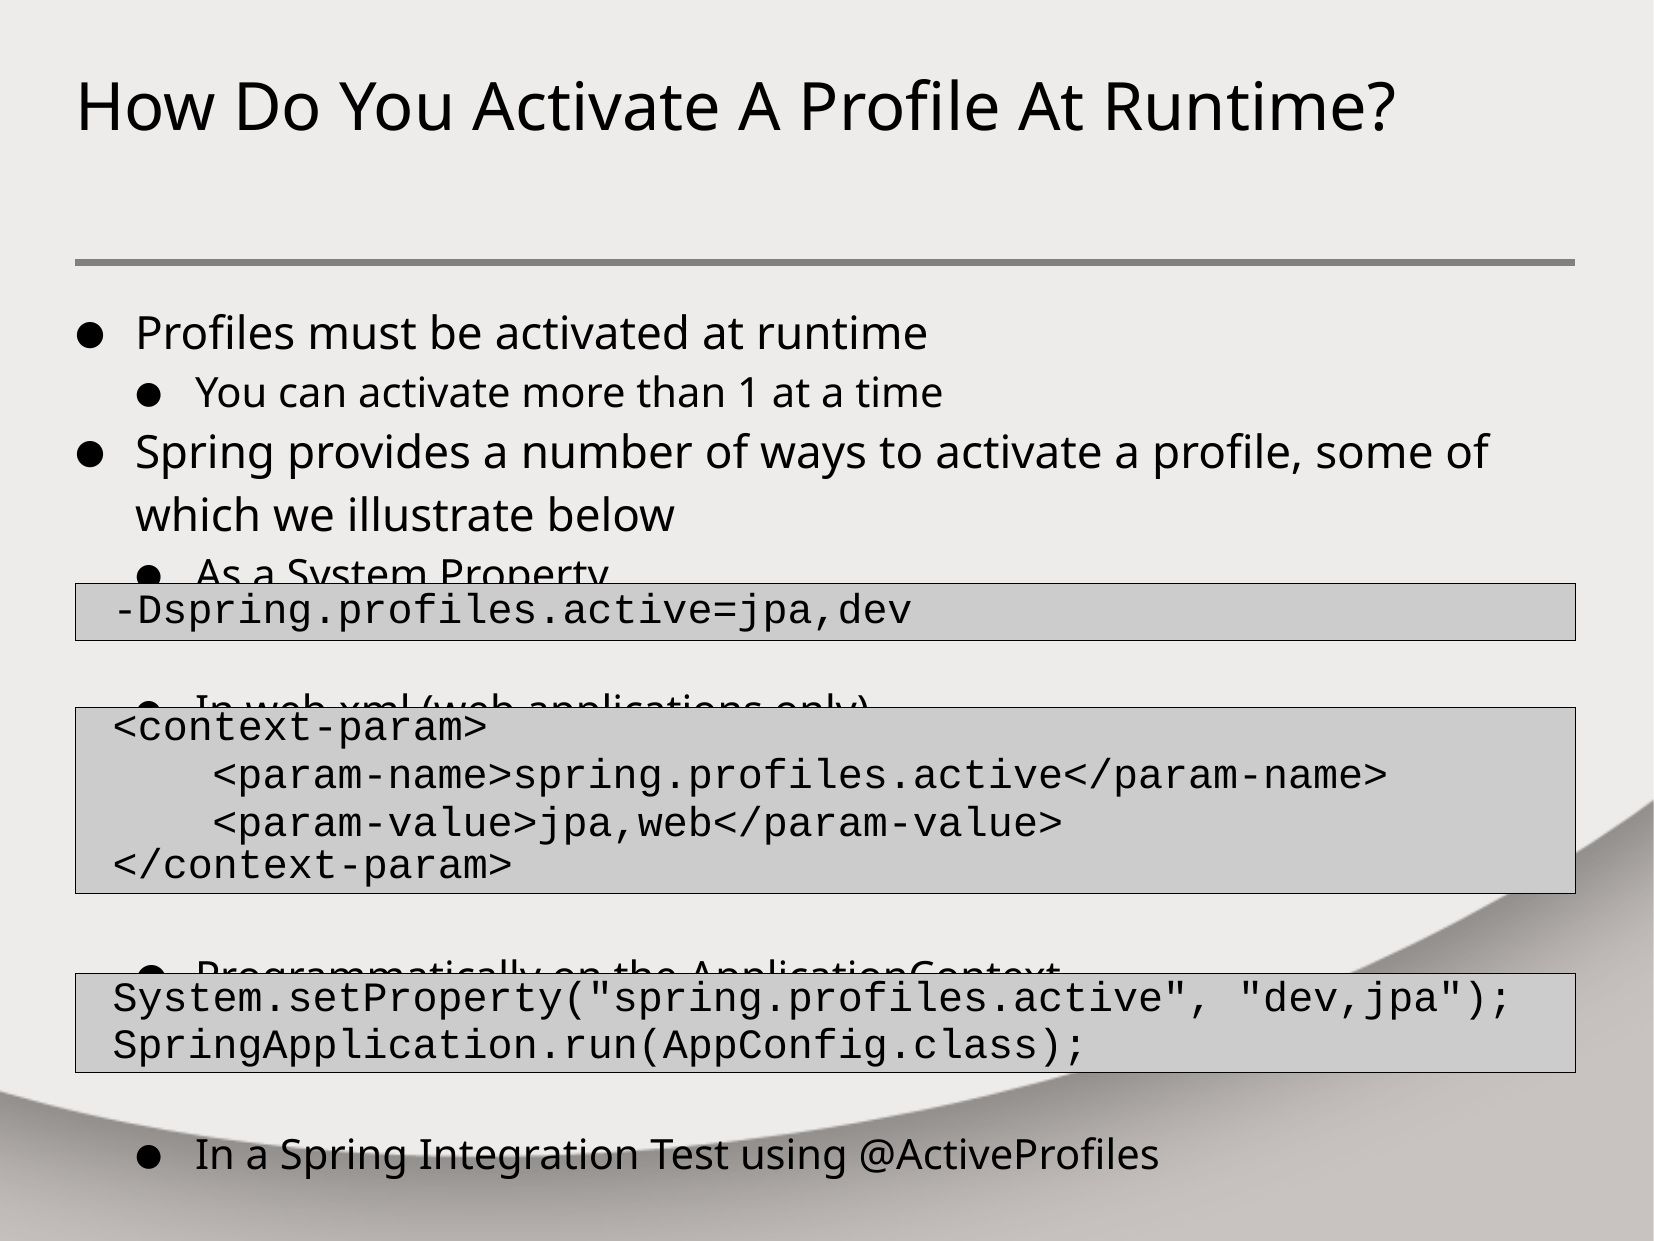

# How Do You Activate A Profile At Runtime?
Profiles must be activated at runtime
You can activate more than 1 at a time
Spring provides a number of ways to activate a profile, some of which we illustrate below
As a System Property
In web.xml (web applications only)
Programmatically on the ApplicationContext
In a Spring Integration Test using @ActiveProfiles
-Dspring.profiles.active=jpa,dev
<context-param>
 <param-name>spring.profiles.active</param-name>
 <param-value>jpa,web</param-value>
</context-param>
System.setProperty("spring.profiles.active", "dev,jpa");
SpringApplication.run(AppConfig.class);